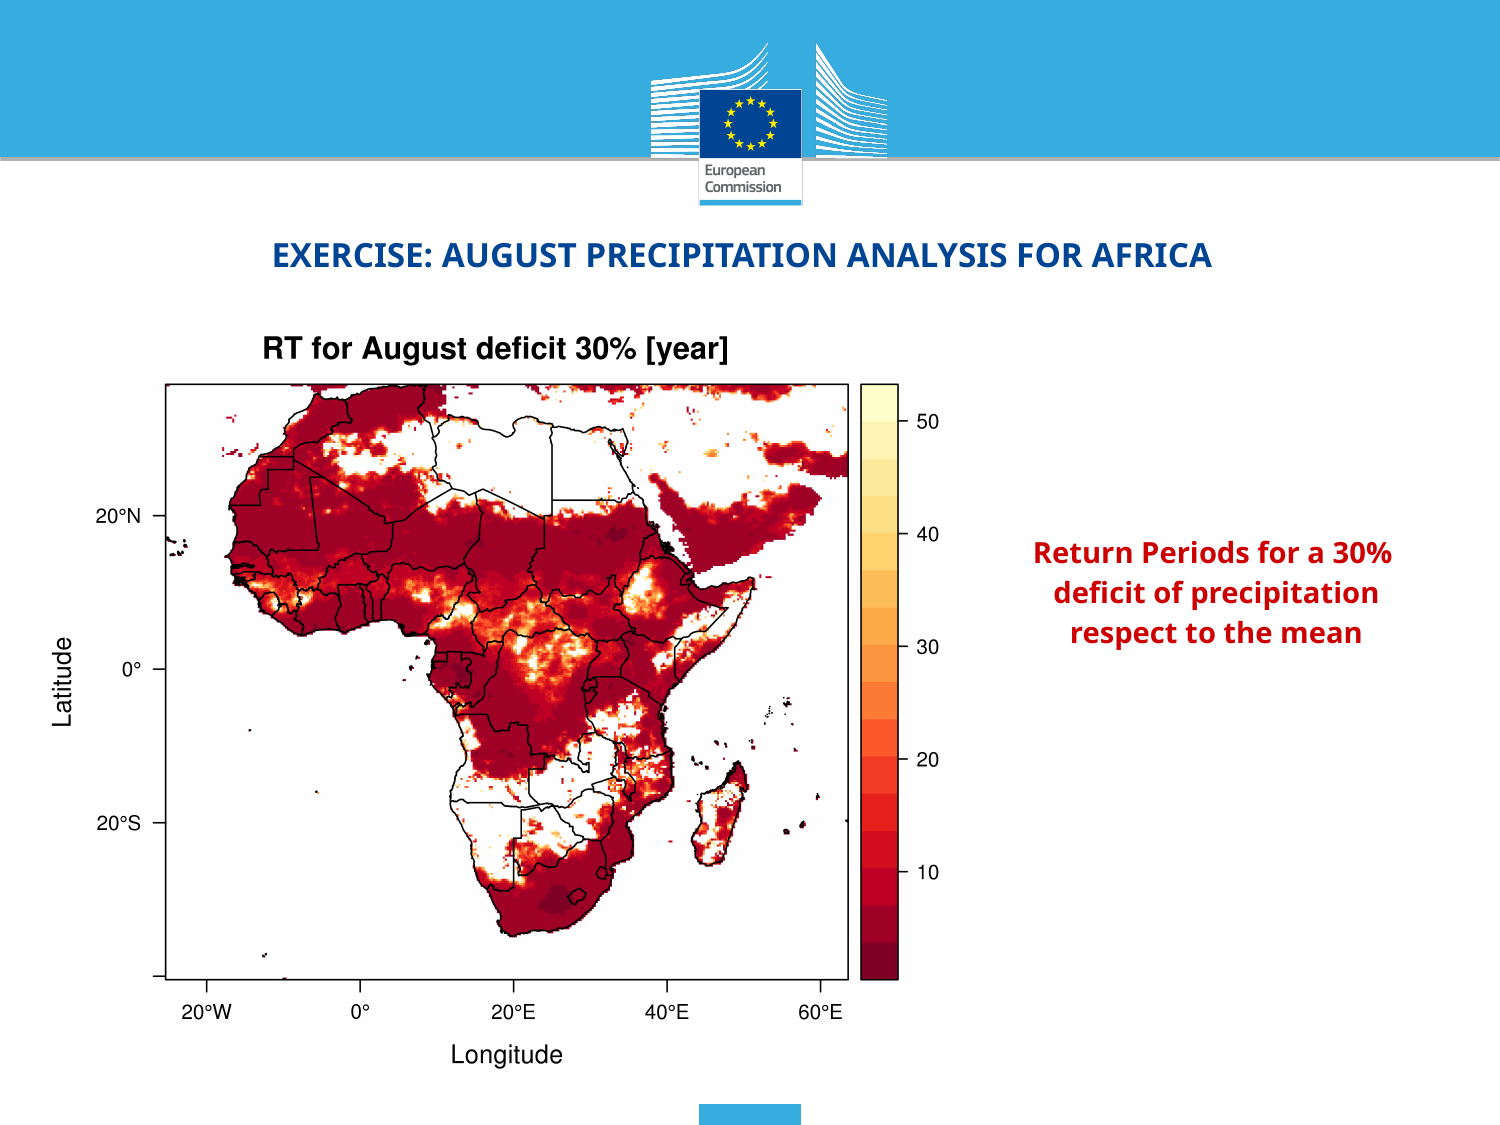

EXERCISE: AUGUST PRECIPITATION ANALYSIS FOR AFRICA
Return Periods for a 30% deficit of precipitation respect to the mean